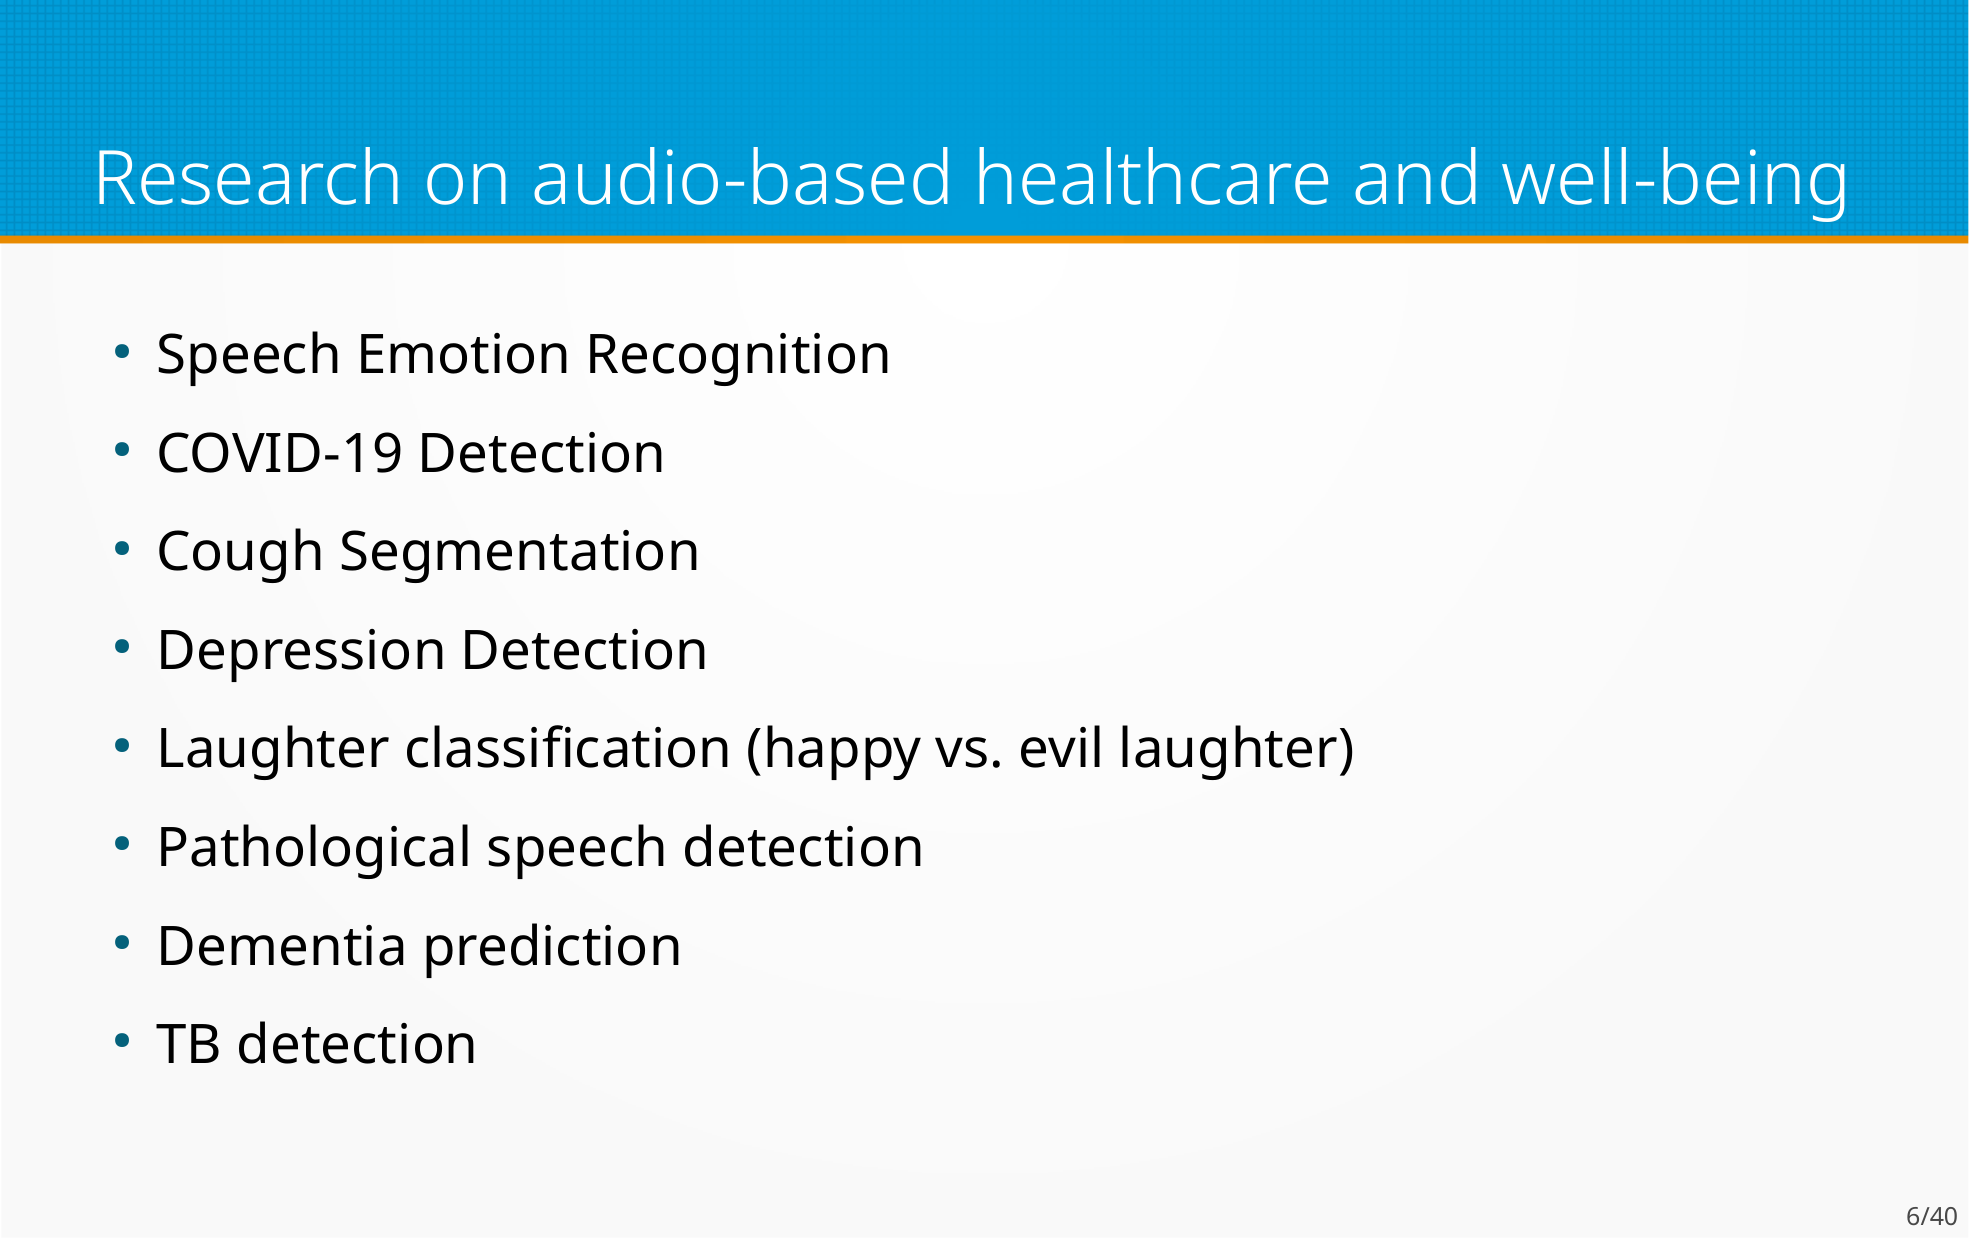

# Research on audio-based healthcare and well-being
Speech Emotion Recognition
COVID-19 Detection
Cough Segmentation
Depression Detection
Laughter classification (happy vs. evil laughter)
Pathological speech detection
Dementia prediction
TB detection
6